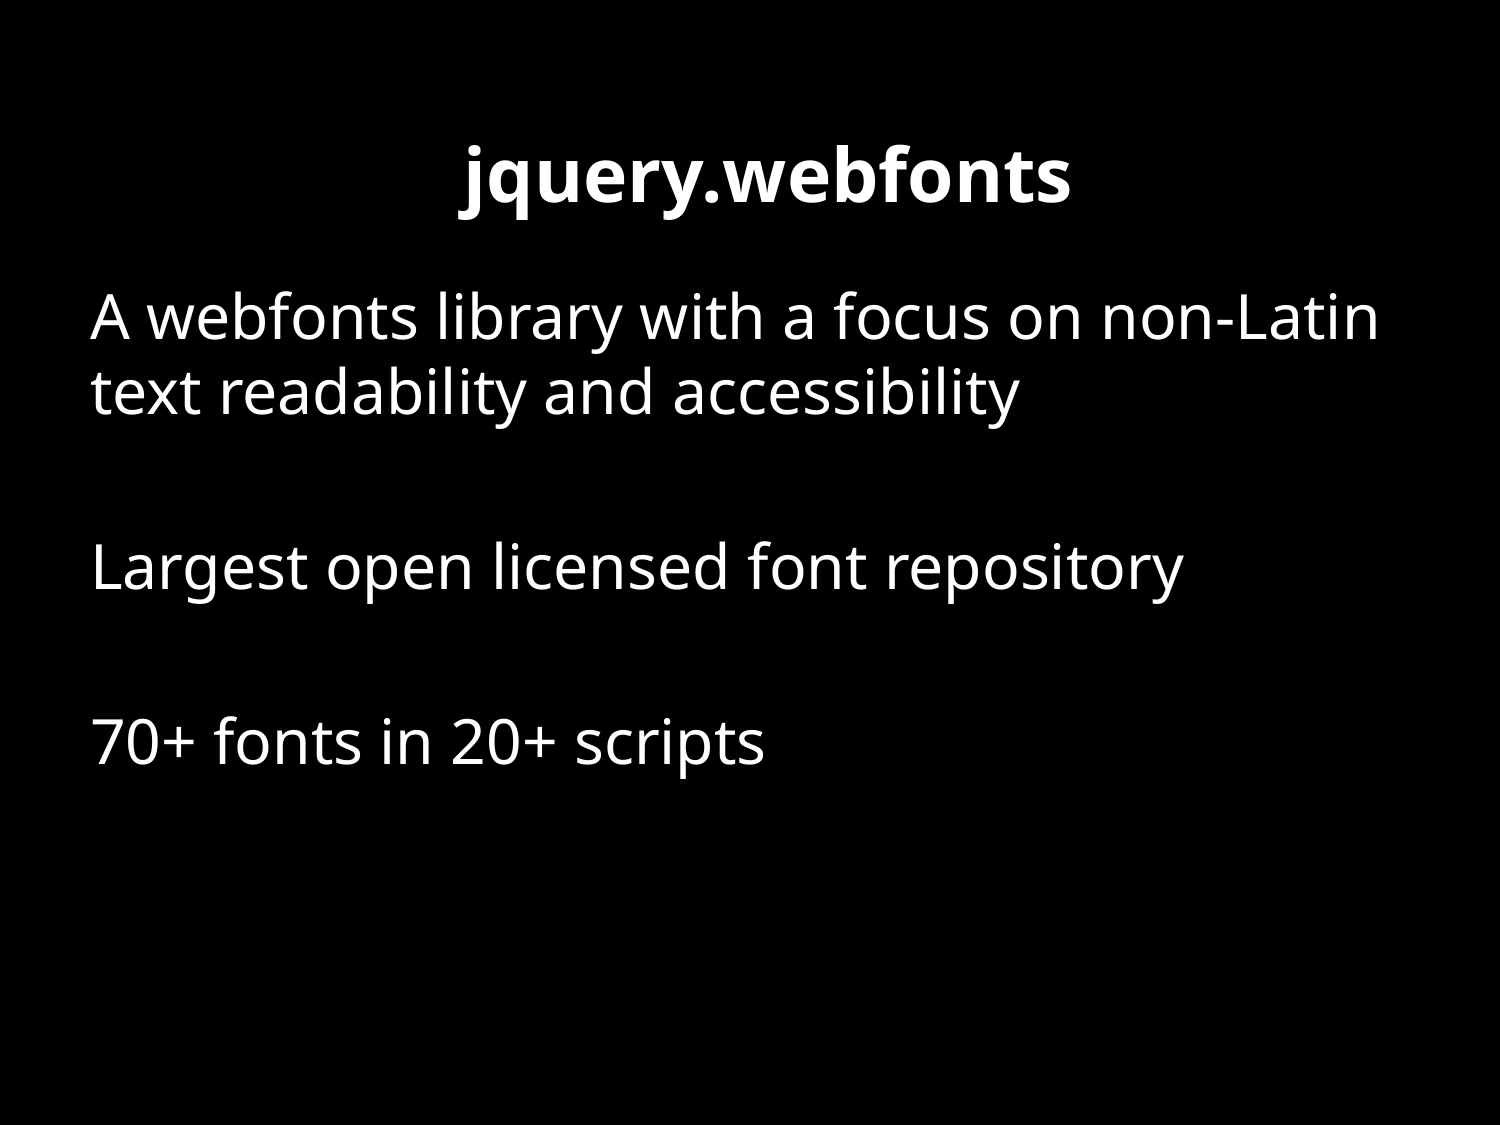

# jquery.webfonts
A webfonts library with a focus on non-Latin text readability and accessibility
Largest open licensed font repository
70+ fonts in 20+ scripts